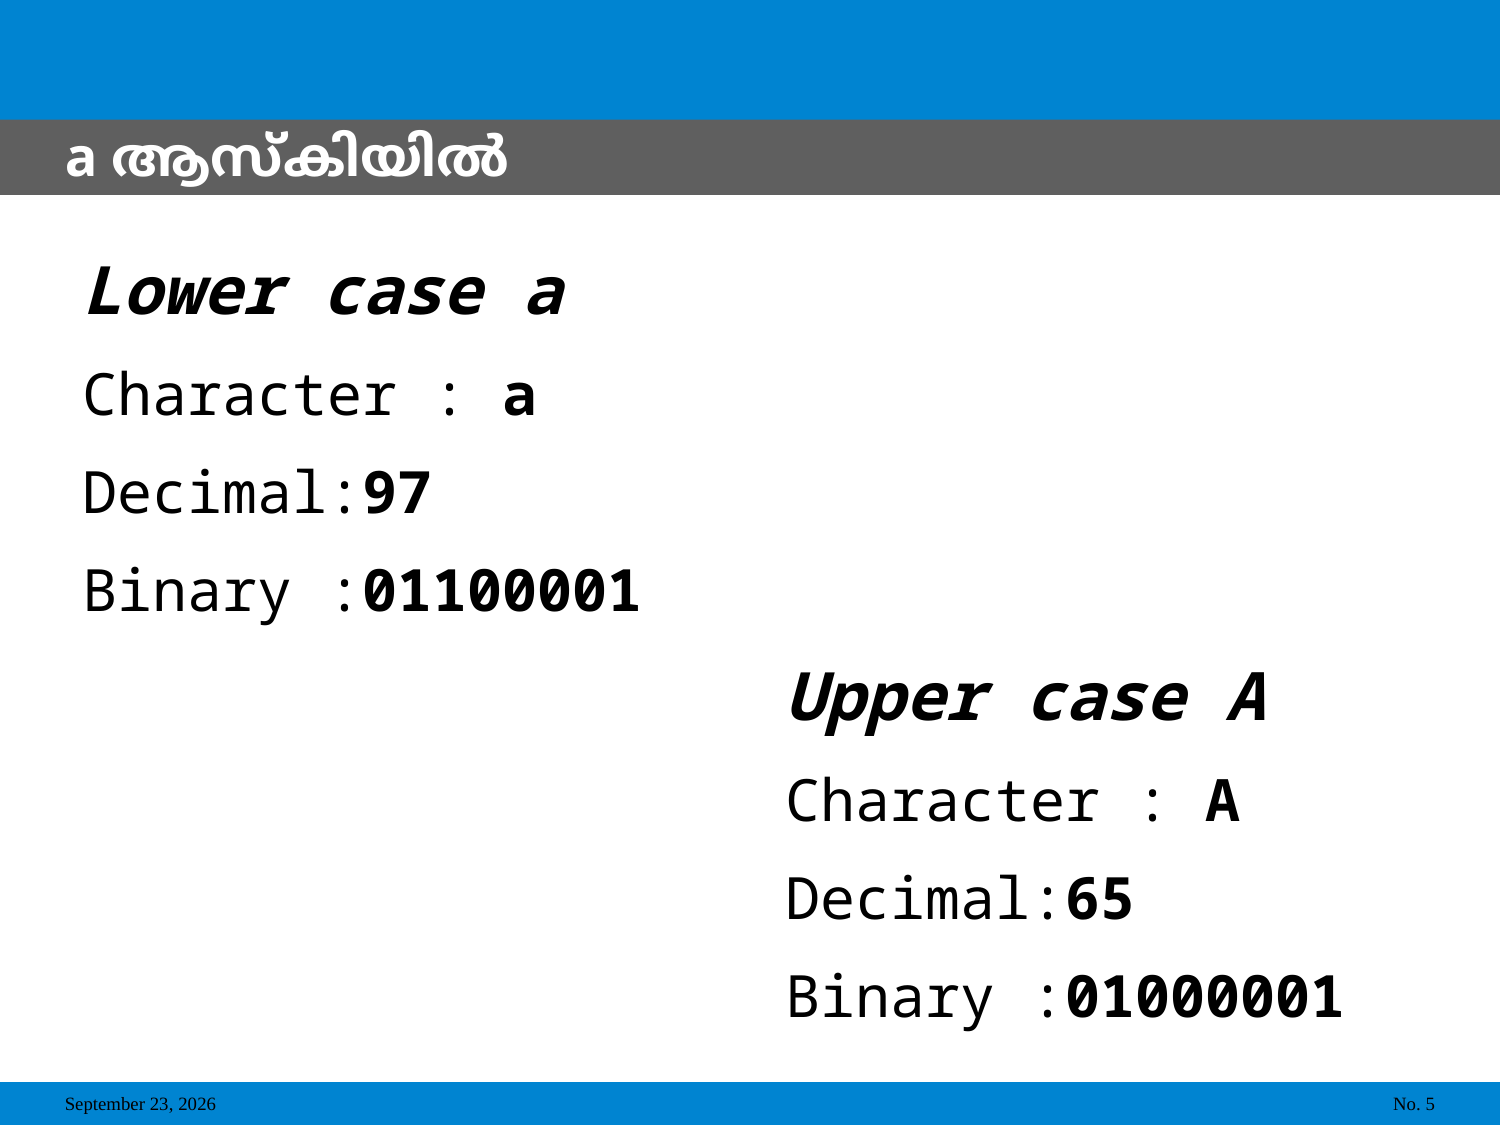

# a ആസ്കിയില്‍
Lower case a
Character : a
Decimal:97
Binary :01100001
Upper case A
Character : A
Decimal:65
Binary :01000001
5